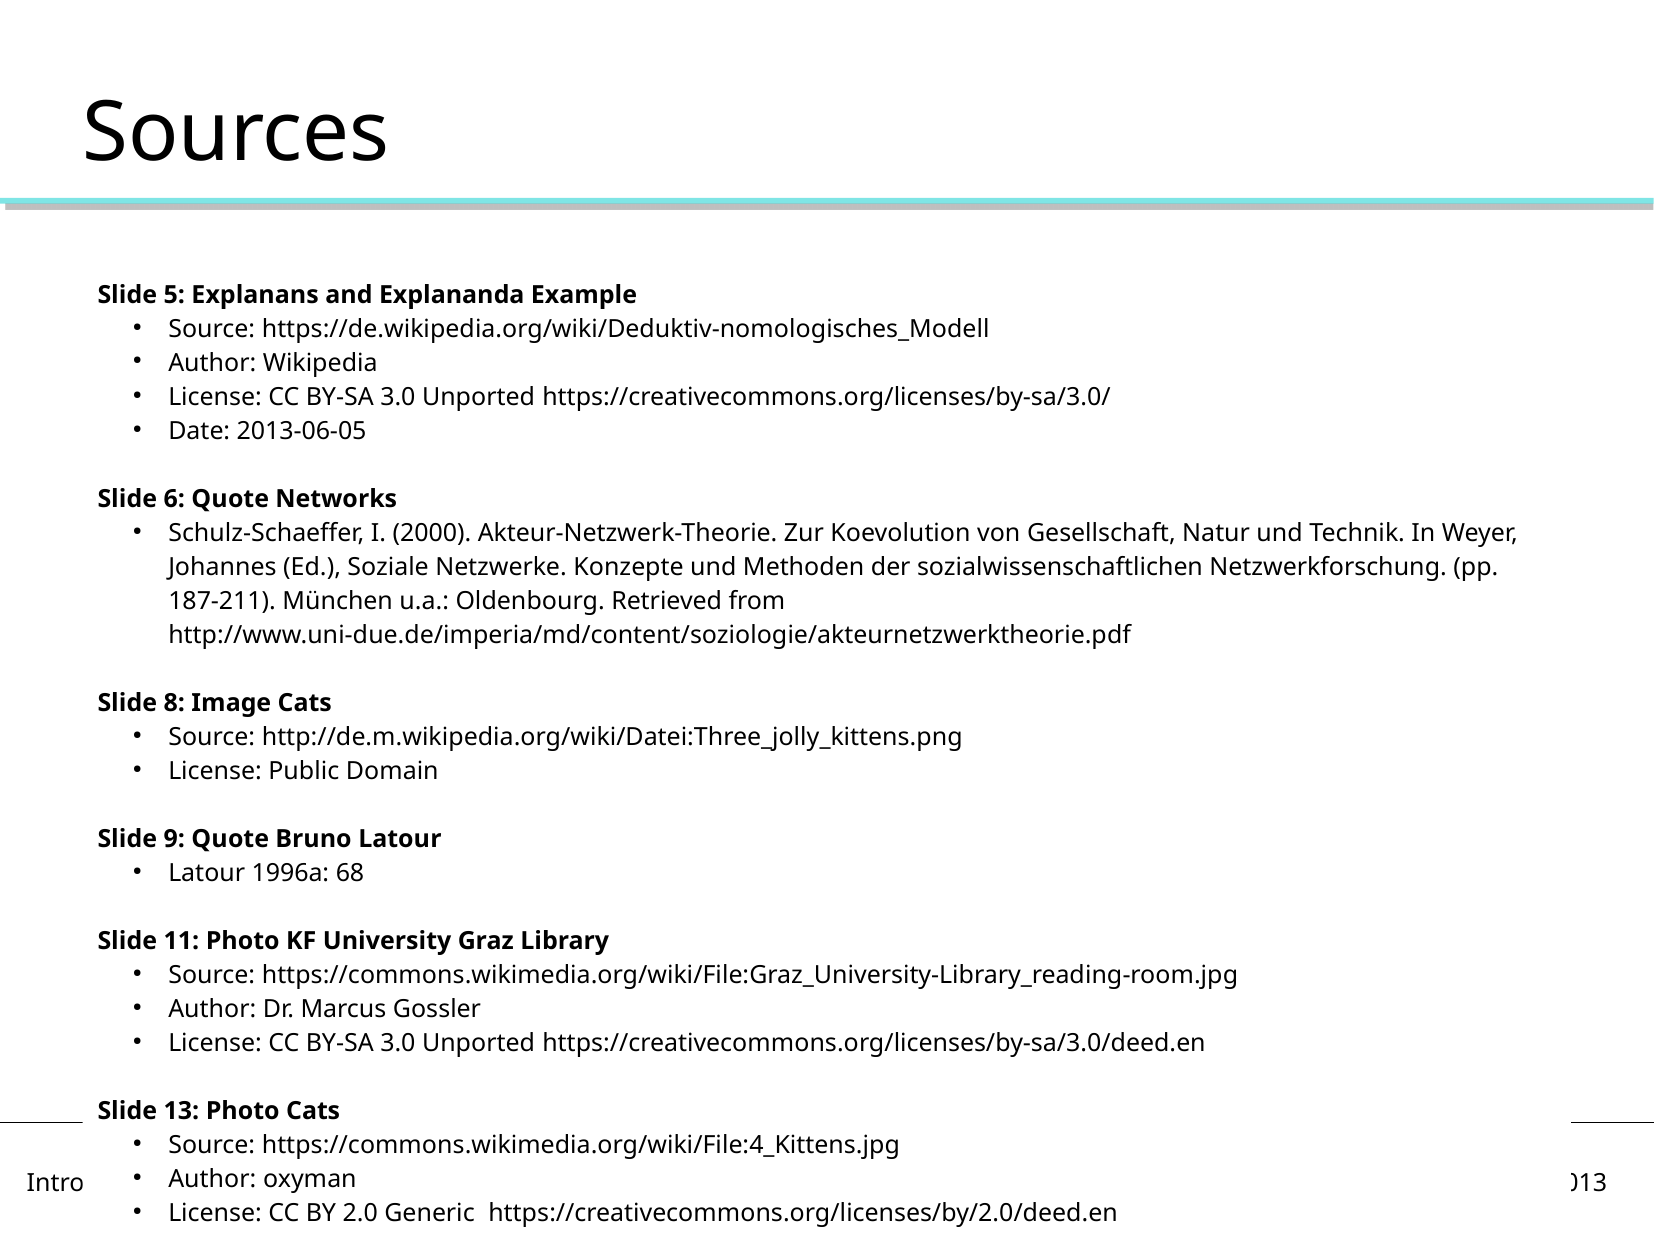

# Sources
Slide 5: Explanans and Explananda Example
Source: https://de.wikipedia.org/wiki/Deduktiv-nomologisches_Modell
Author: Wikipedia
License: CC BY-SA 3.0 Unported https://creativecommons.org/licenses/by-sa/3.0/
Date: 2013-06-05
Slide 6: Quote Networks
Schulz-Schaeffer, I. (2000). Akteur-Netzwerk-Theorie. Zur Koevolution von Gesellschaft, Natur und Technik. In Weyer, Johannes (Ed.), Soziale Netzwerke. Konzepte und Methoden der sozialwissenschaftlichen Netzwerkforschung. (pp. 187-211). München u.a.: Oldenbourg. Retrieved from http://www.uni-due.de/imperia/md/content/soziologie/akteurnetzwerktheorie.pdf
Slide 8: Image Cats
Source: http://de.m.wikipedia.org/wiki/Datei:Three_jolly_kittens.png
License: Public Domain
Slide 9: Quote Bruno Latour
Latour 1996a: 68
Slide 11: Photo KF University Graz Library
Source: https://commons.wikimedia.org/wiki/File:Graz_University-Library_reading-room.jpg
Author: Dr. Marcus Gossler
License: CC BY-SA 3.0 Unported https://creativecommons.org/licenses/by-sa/3.0/deed.en
Slide 13: Photo Cats
Source: https://commons.wikimedia.org/wiki/File:4_Kittens.jpg
Author: oxyman
License: CC BY 2.0 Generic https://creativecommons.org/licenses/by/2.0/deed.en
Introduction into Actor Network Theory
10th of June 2013